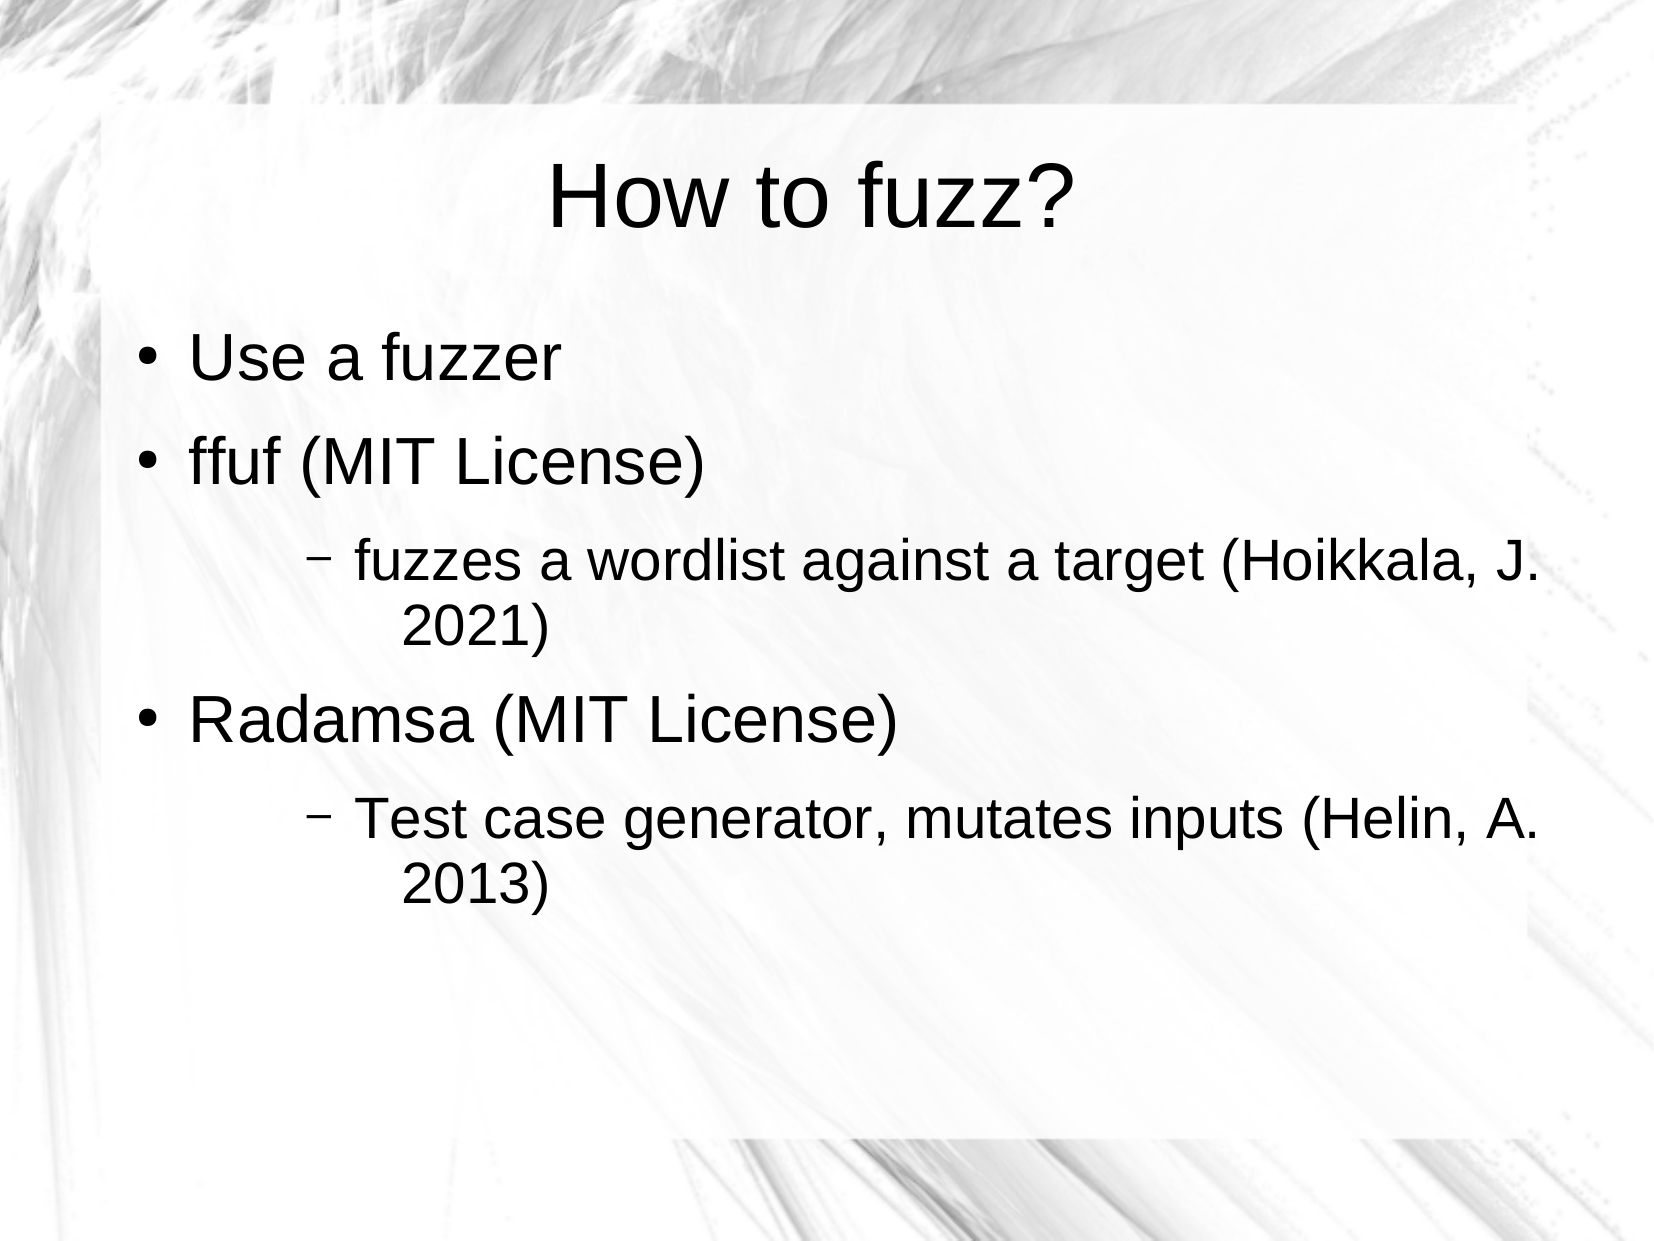

# How to fuzz?
Use a fuzzer
ffuf (MIT License)
fuzzes a wordlist against a target (Hoikkala, J. 2021)
Radamsa (MIT License)
Test case generator, mutates inputs (Helin, A. 2013)